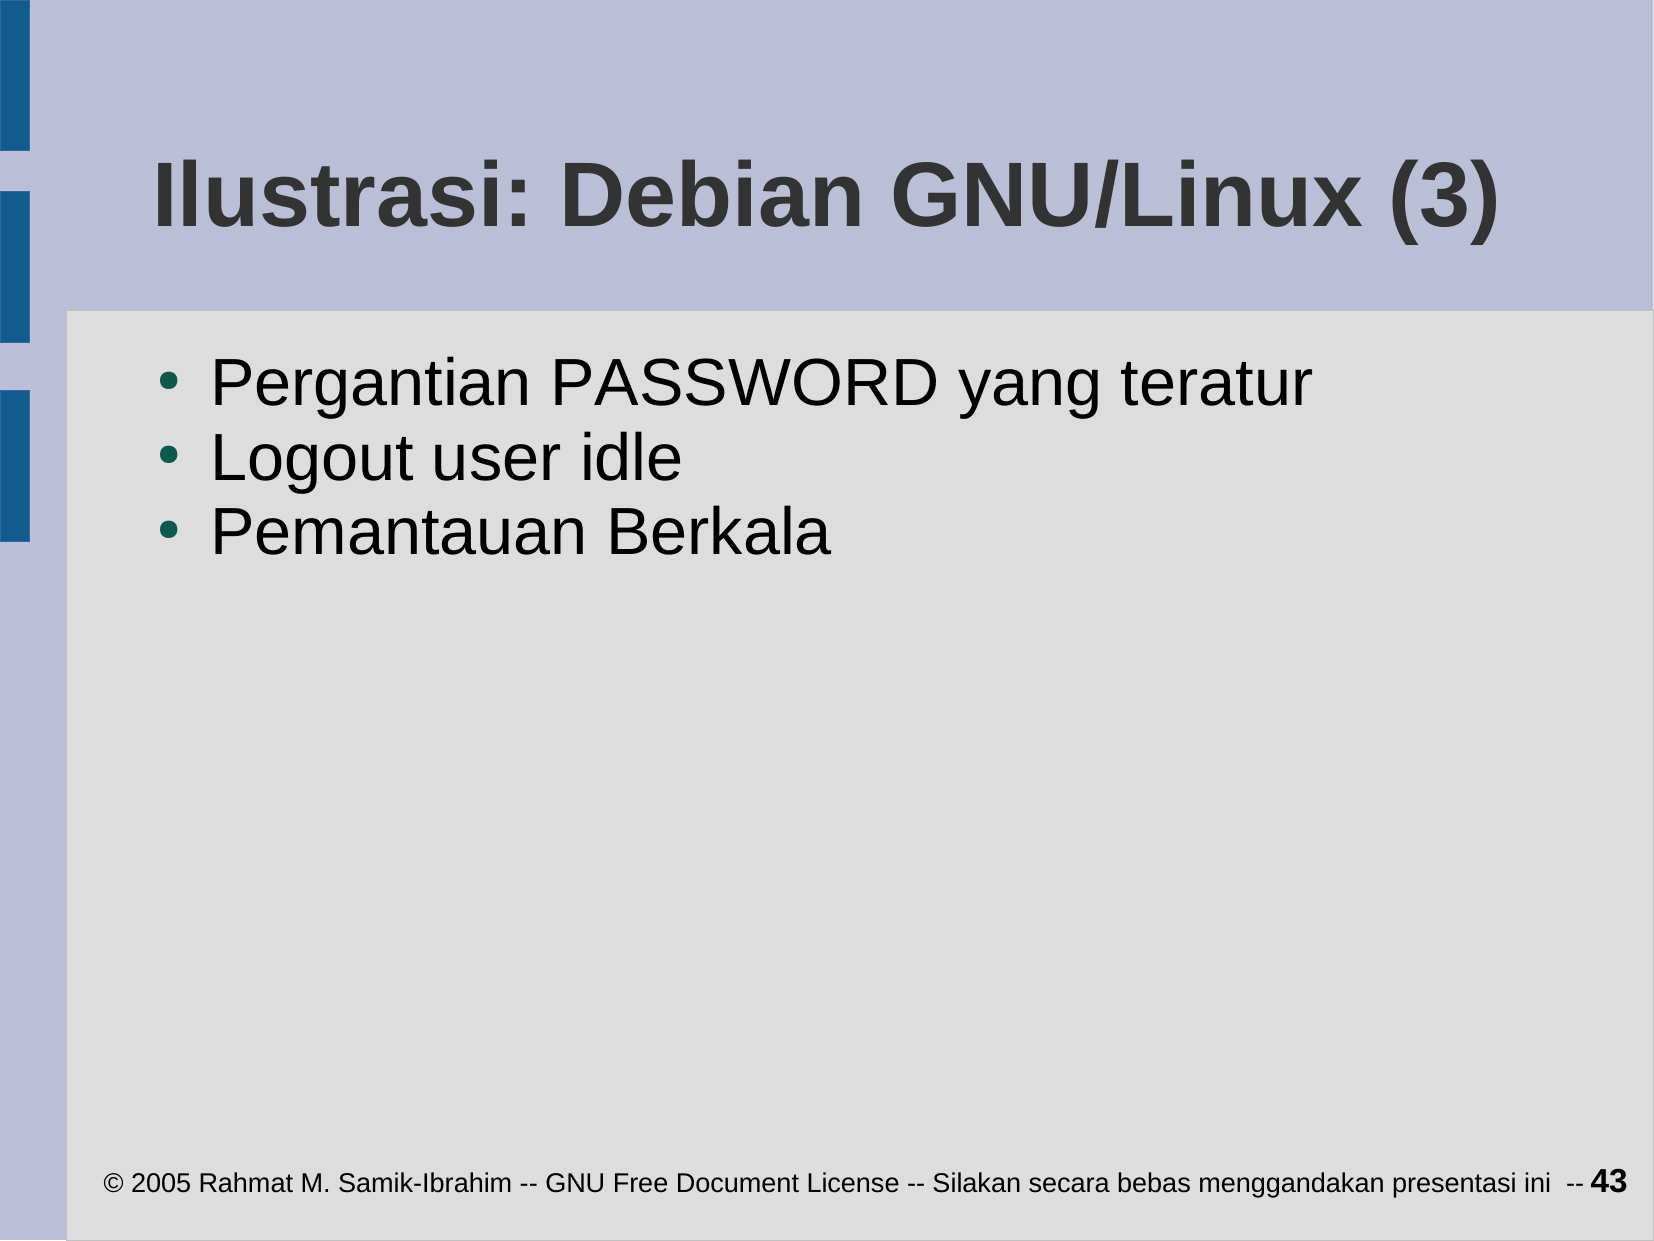

# Ilustrasi: Debian GNU/Linux (3)
Pergantian PASSWORD yang teratur
Logout user idle
Pemantauan Berkala